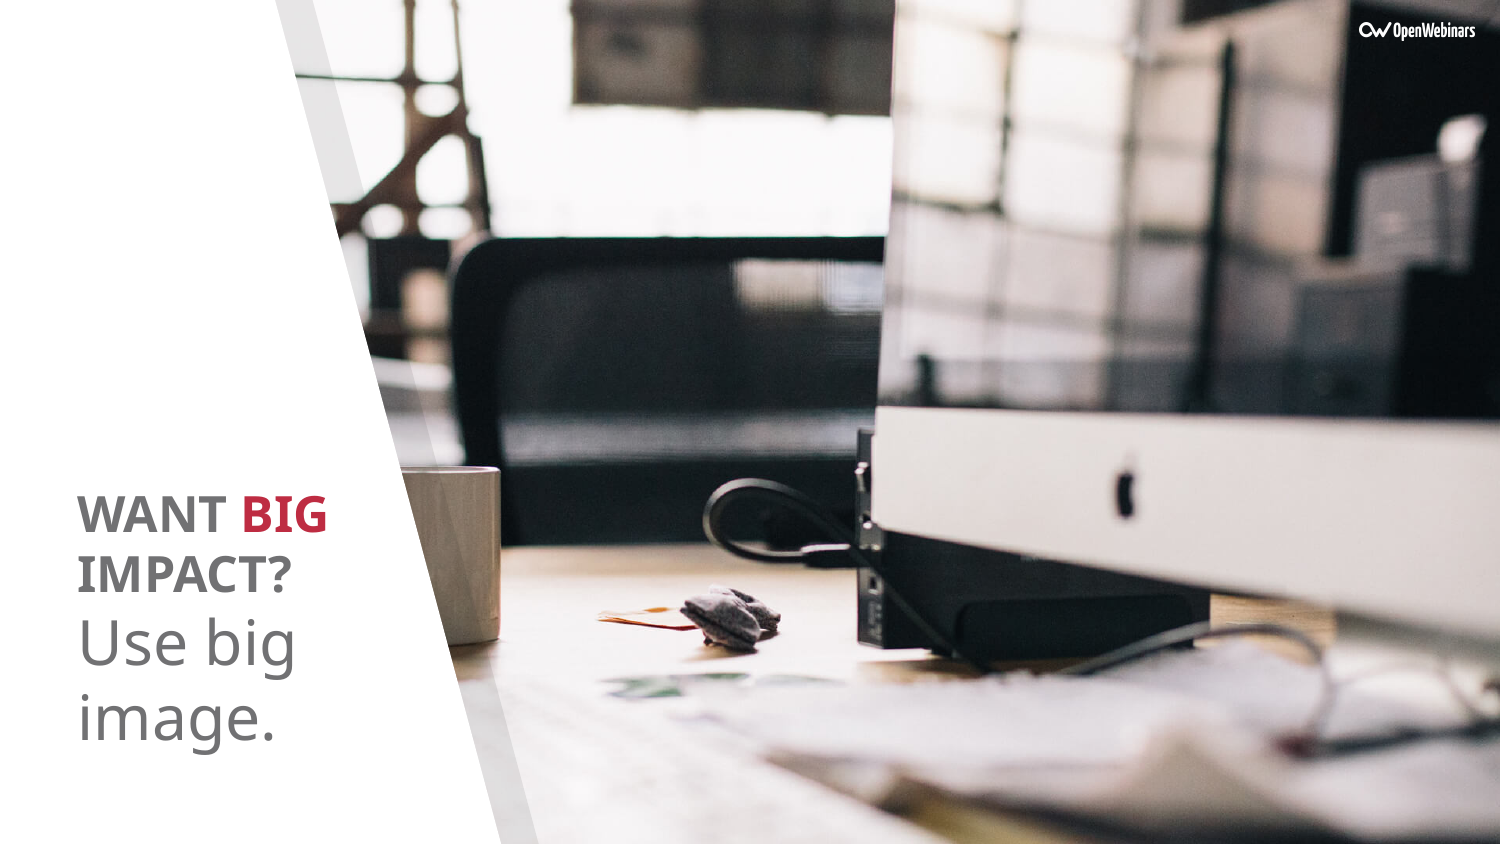

# WANT BIG IMPACT? Use big image.